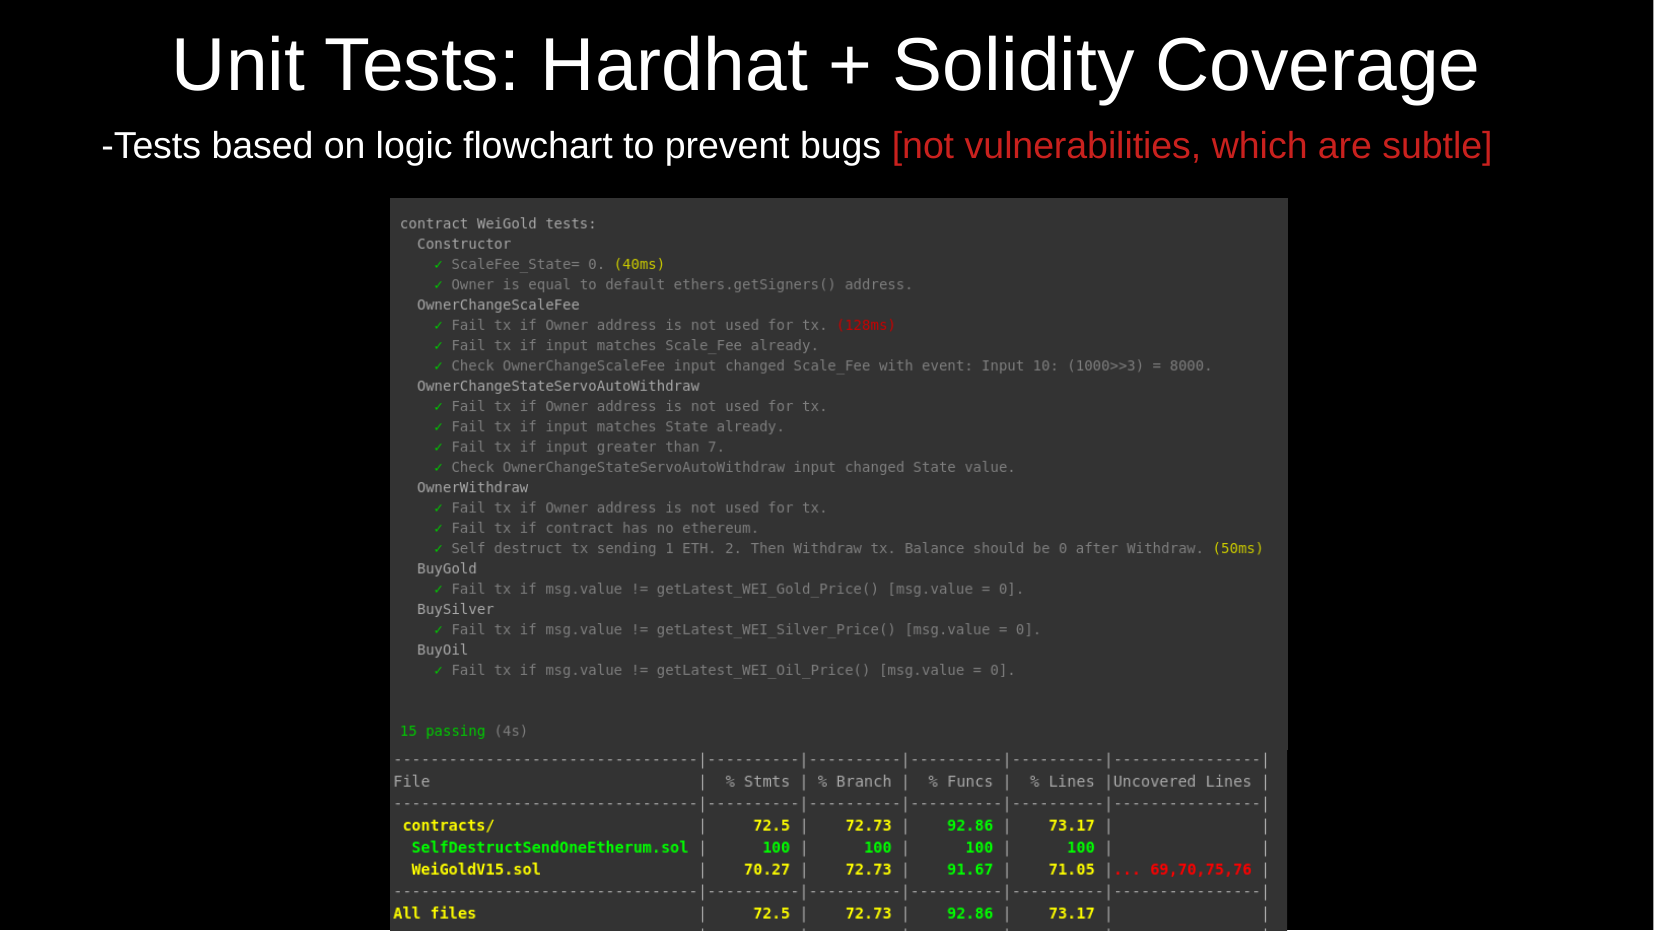

Unit Tests: Hardhat + Solidity Coverage
-Tests based on logic flowchart to prevent bugs [not vulnerabilities, which are subtle]